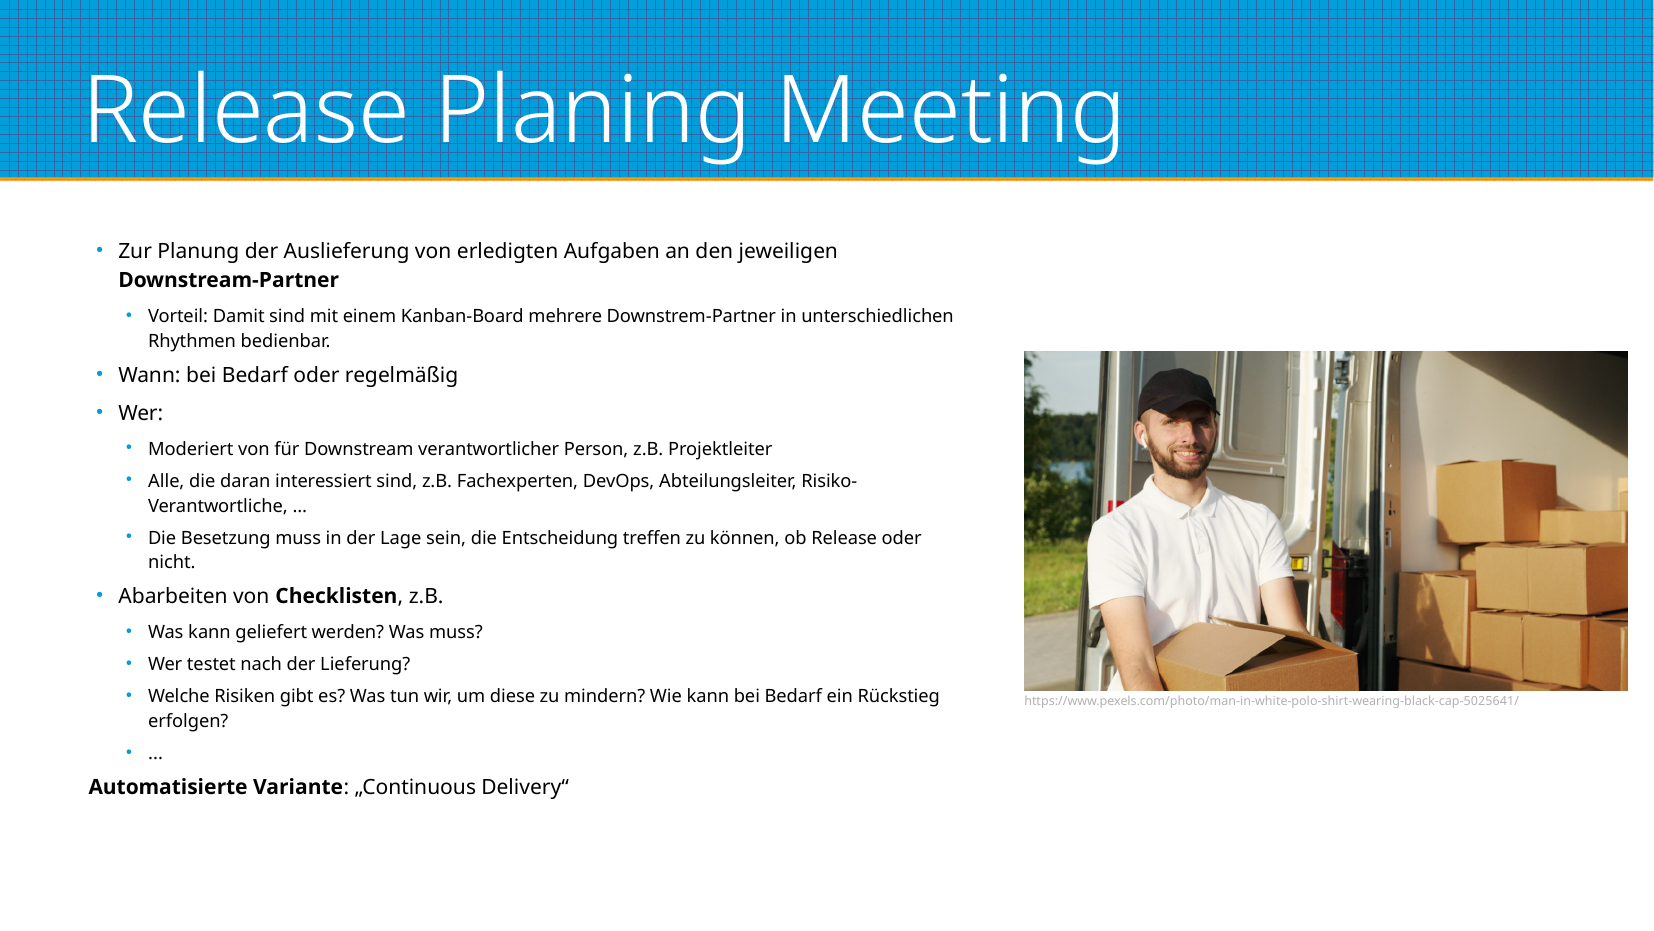

# Release Planing Meeting
Zur Planung der Auslieferung von erledigten Aufgaben an den jeweiligen Downstream-Partner
Vorteil: Damit sind mit einem Kanban-Board mehrere Downstrem-Partner in unterschiedlichen Rhythmen bedienbar.
Wann: bei Bedarf oder regelmäßig
Wer:
Moderiert von für Downstream verantwortlicher Person, z.B. Projektleiter
Alle, die daran interessiert sind, z.B. Fachexperten, DevOps, Abteilungsleiter, Risiko-Verantwortliche, …
Die Besetzung muss in der Lage sein, die Entscheidung treffen zu können, ob Release oder nicht.
Abarbeiten von Checklisten, z.B.
Was kann geliefert werden? Was muss?
Wer testet nach der Lieferung?
Welche Risiken gibt es? Was tun wir, um diese zu mindern? Wie kann bei Bedarf ein Rückstieg erfolgen?
...
Automatisierte Variante: „Continuous Delivery“
https://www.pexels.com/photo/man-in-white-polo-shirt-wearing-black-cap-5025641/